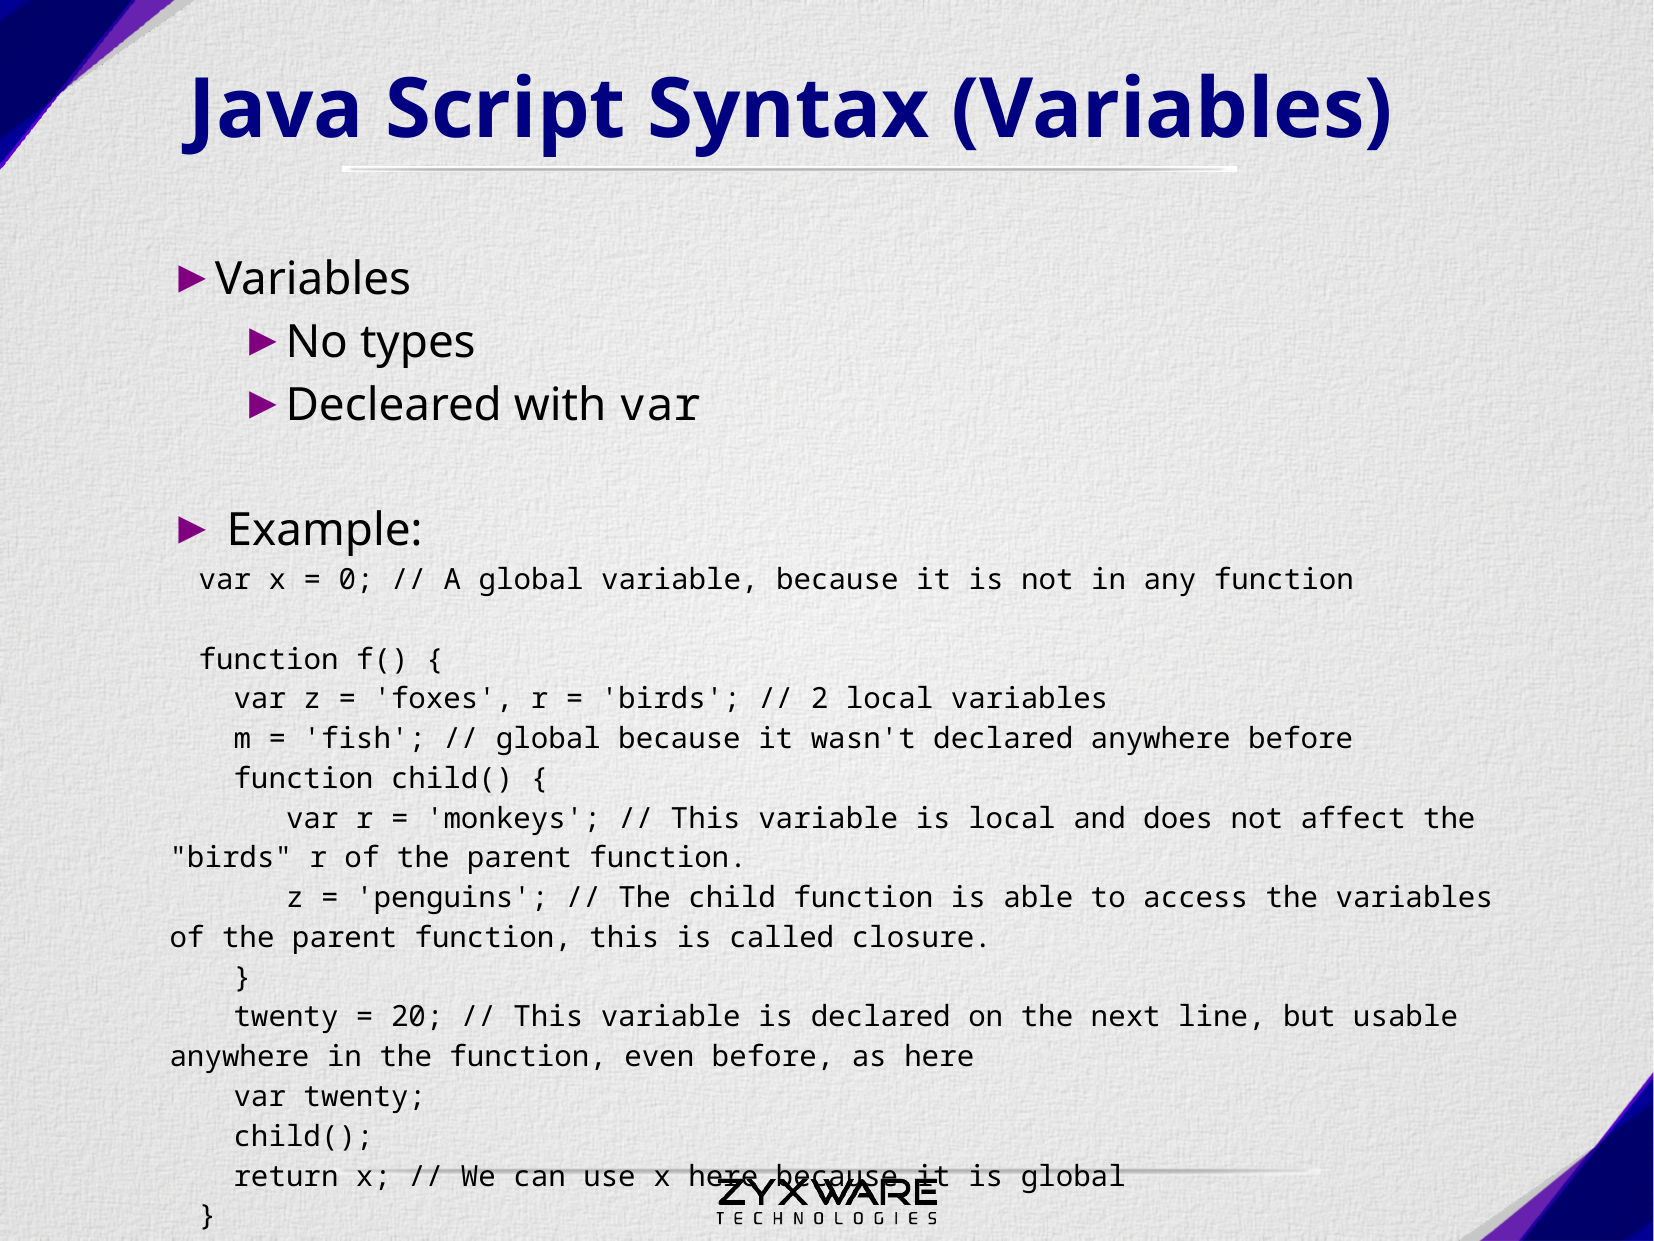

# Java Script Syntax (Variables)
Variables
No types
Decleared with var
 Example:
var x = 0; // A global variable, because it is not in any function
function f() {
 var z = 'foxes', r = 'birds'; // 2 local variables
 m = 'fish'; // global because it wasn't declared anywhere before
 function child() {
 var r = 'monkeys'; // This variable is local and does not affect the "birds" r of the parent function.
 z = 'penguins'; // The child function is able to access the variables of the parent function, this is called closure.
 }
 twenty = 20; // This variable is declared on the next line, but usable anywhere in the function, even before, as here
 var twenty;
 child();
 return x; // We can use x here because it is global
}
f();
alert(z); // This line will raise a ReferenceError exception because the value of z is no longer available